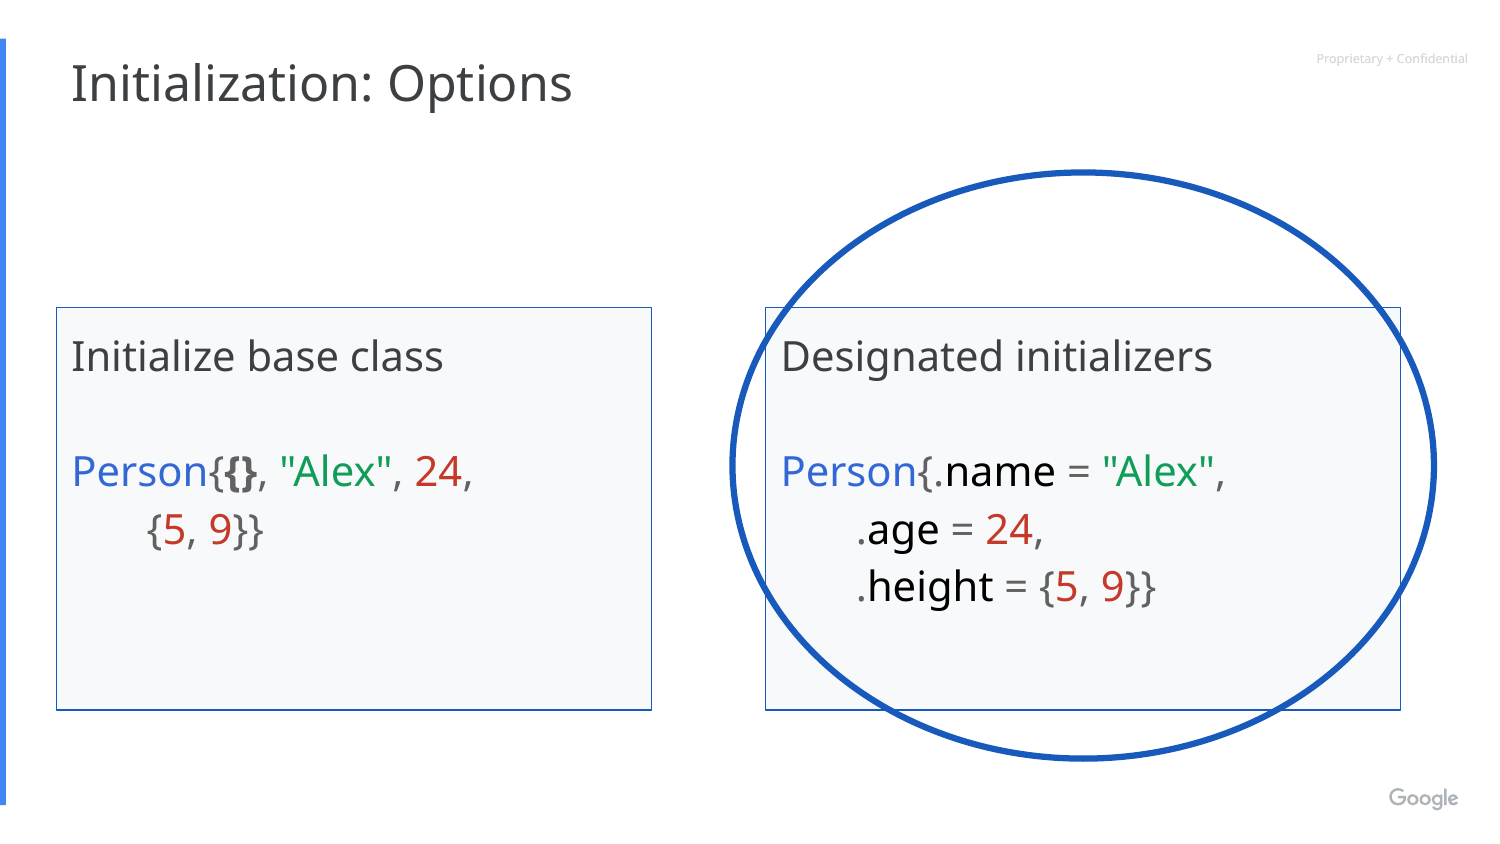

# Initialization: Options
Initialize base class
Person{{}, "Alex", 24,
 {5, 9}}
Designated initializers
Person{.name = "Alex",
 .age = 24,
 .height = {5, 9}}